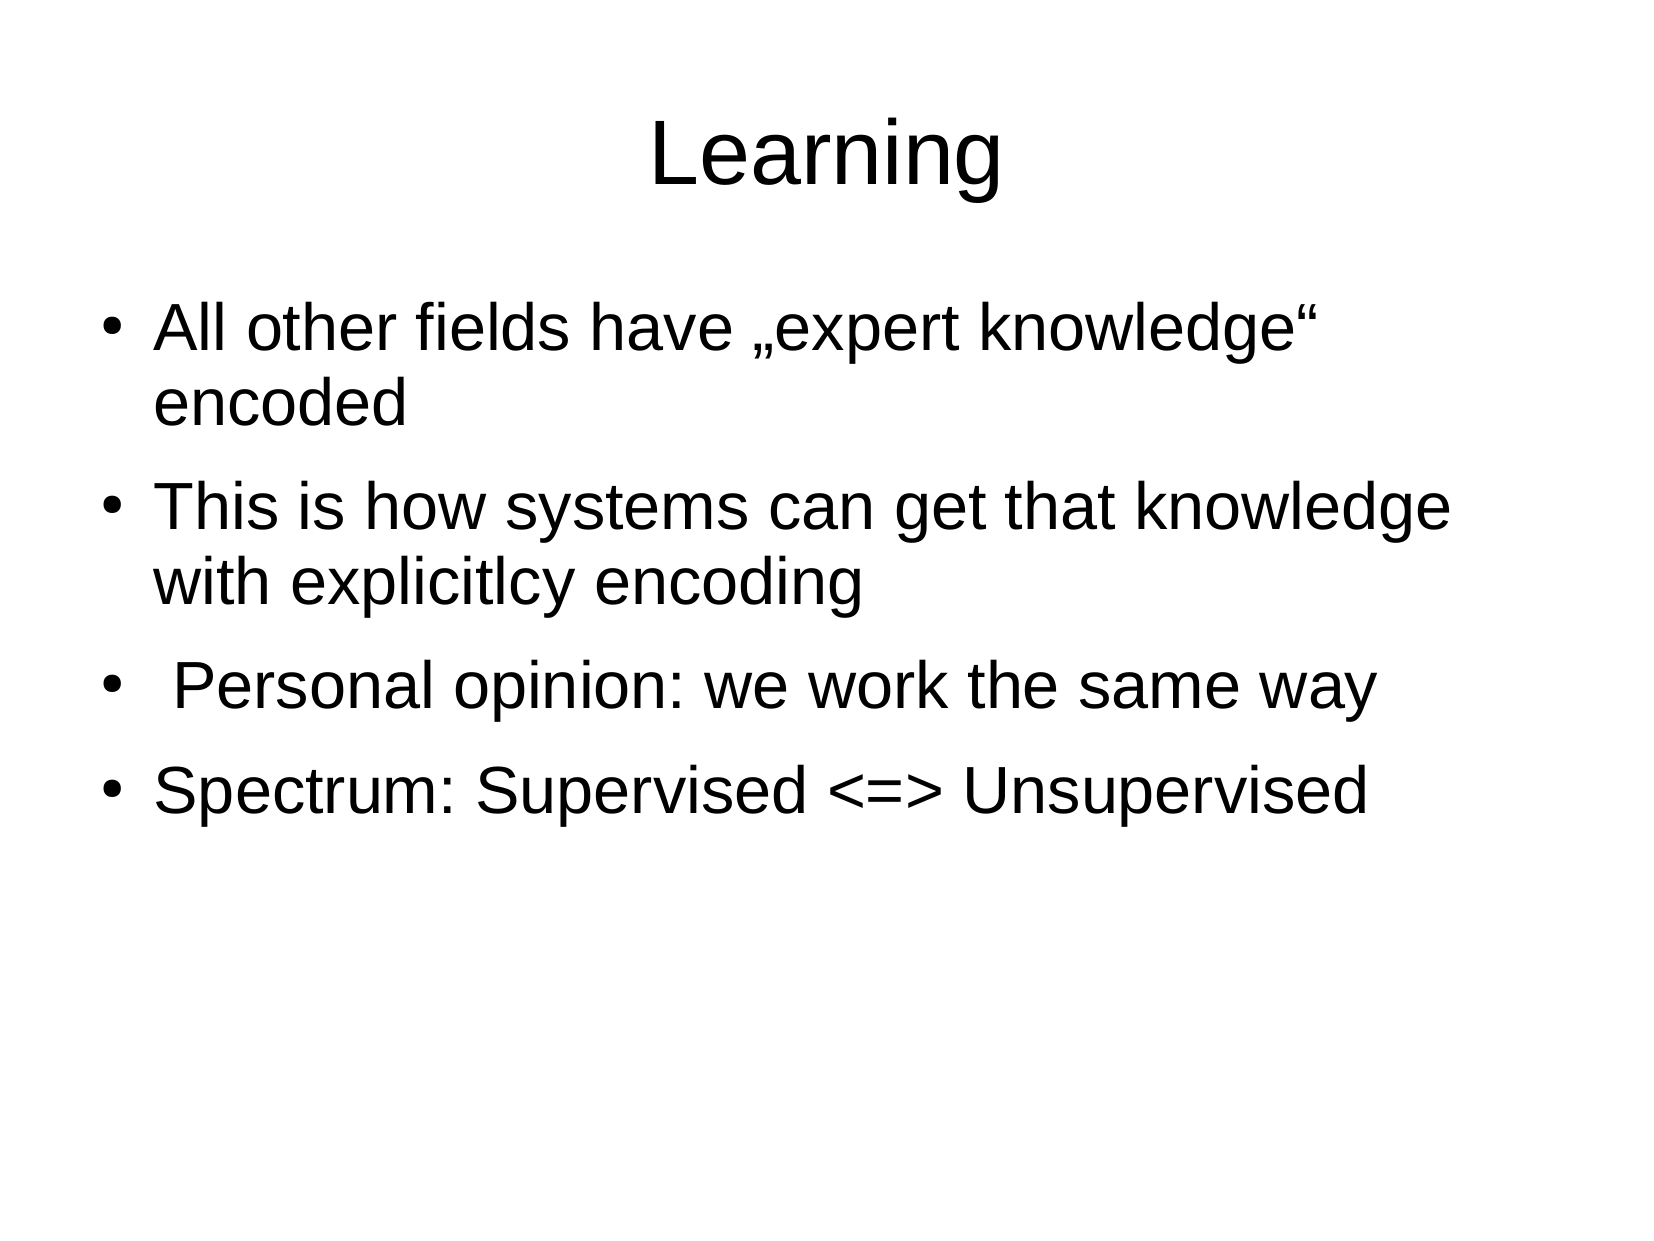

# Learning
All other fields have „expert knowledge“ encoded
This is how systems can get that knowledge with explicitlcy encoding
 Personal opinion: we work the same way
Spectrum: Supervised <=> Unsupervised